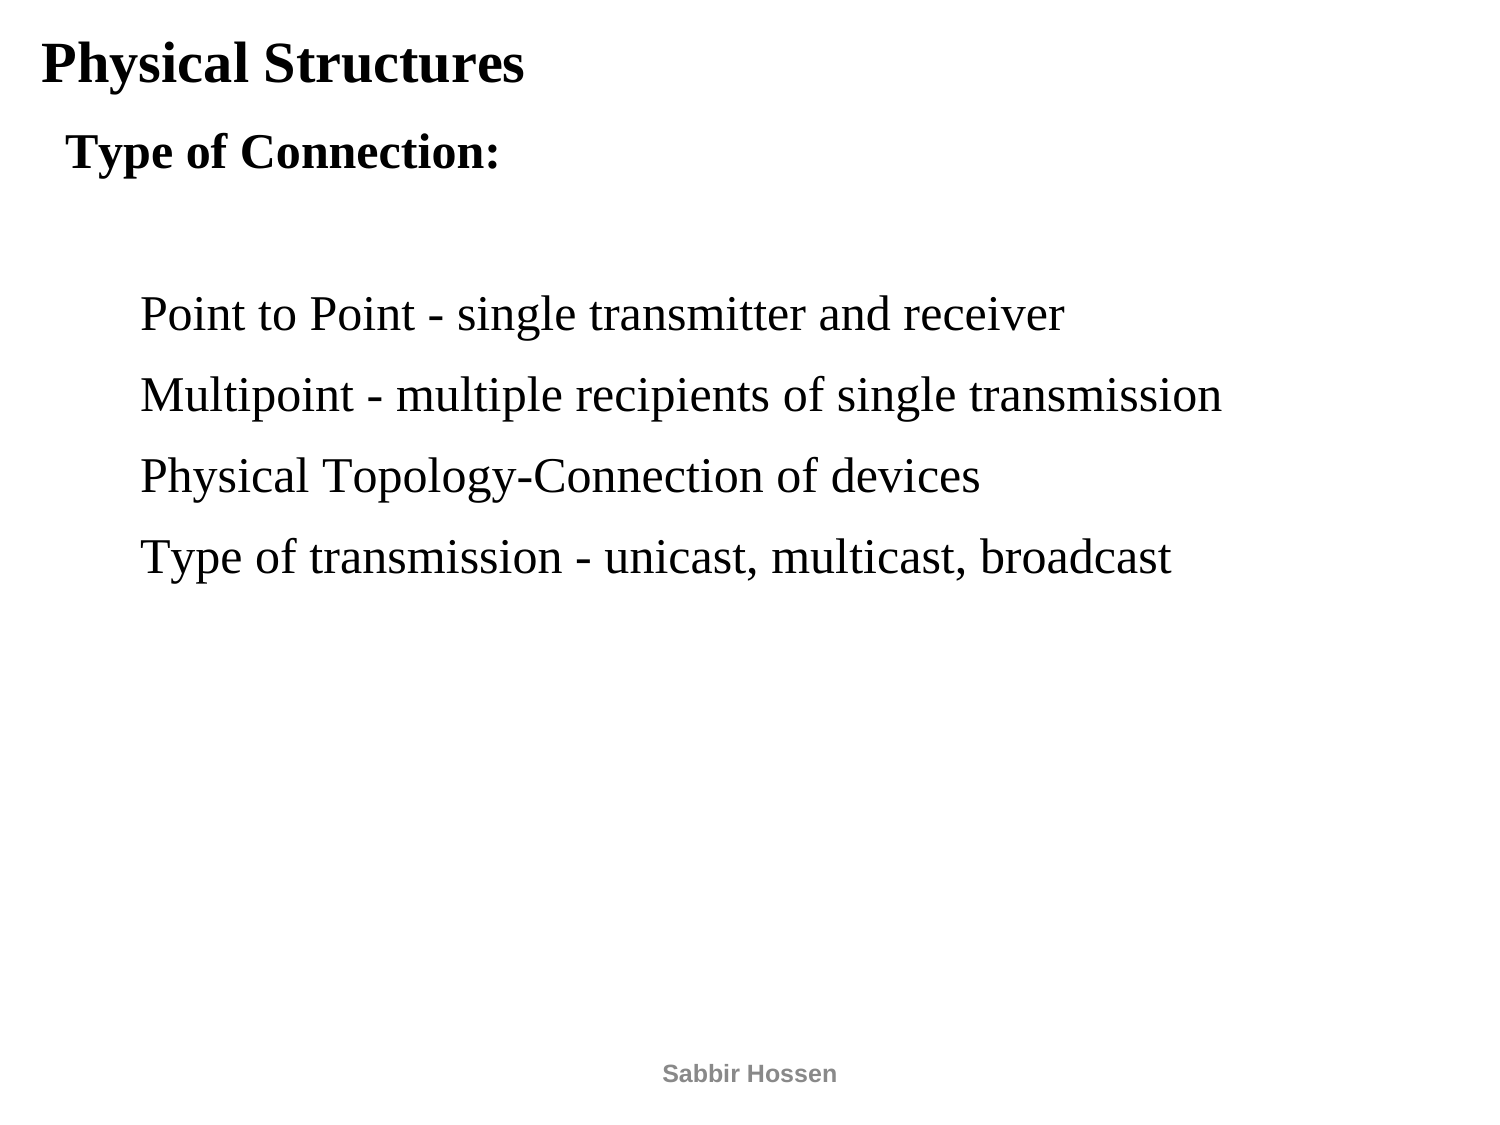

Physical Structures
# Type of Connection:
Point to Point - single transmitter and receiver
Multipoint - multiple recipients of single transmission
 Physical Topology-Connection of devices
Type of transmission - unicast, multicast, broadcast
Sabbir Hossen